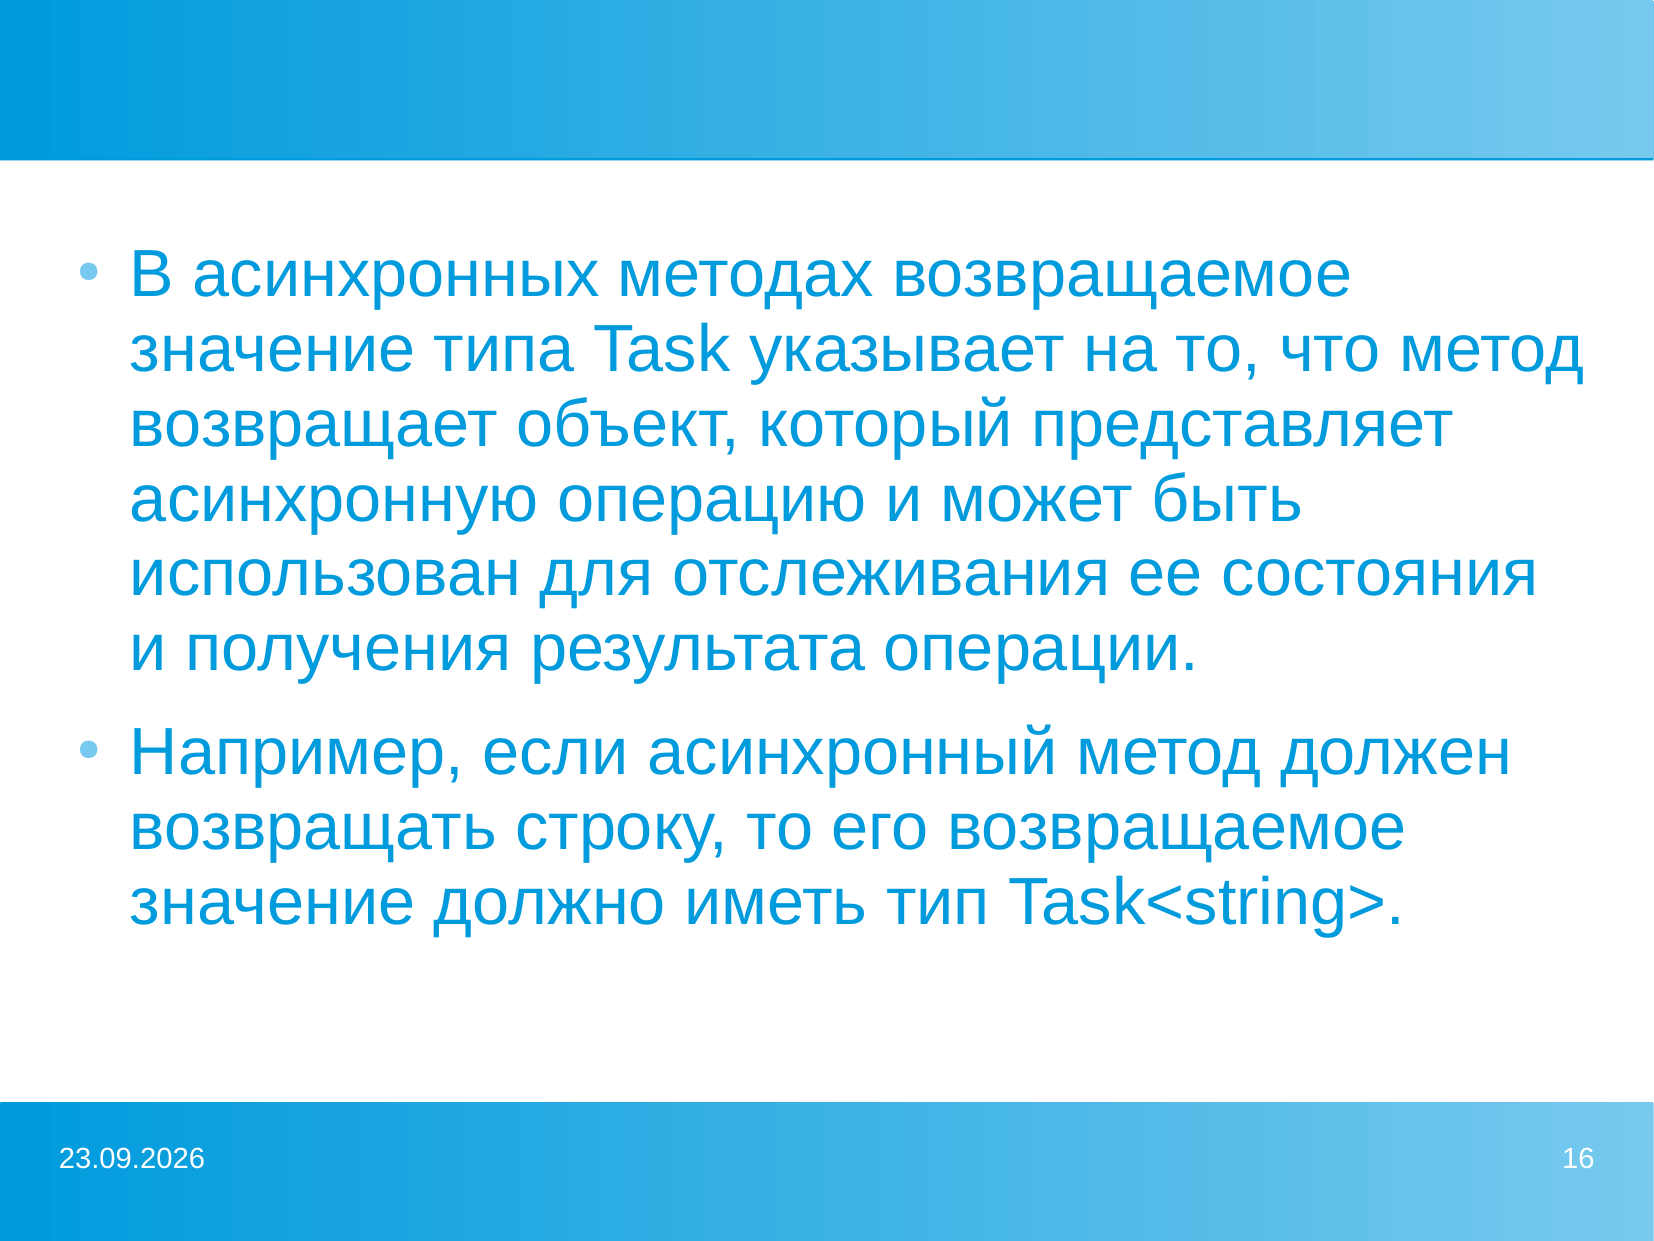

#
В асинхронных методах возвращаемое значение типа Task указывает на то, что метод возвращает объект, который представляет асинхронную операцию и может быть использован для отслеживания ее состояния и получения результата операции.
Например, если асинхронный метод должен возвращать строку, то его возвращаемое значение должно иметь тип Task<string>.
16